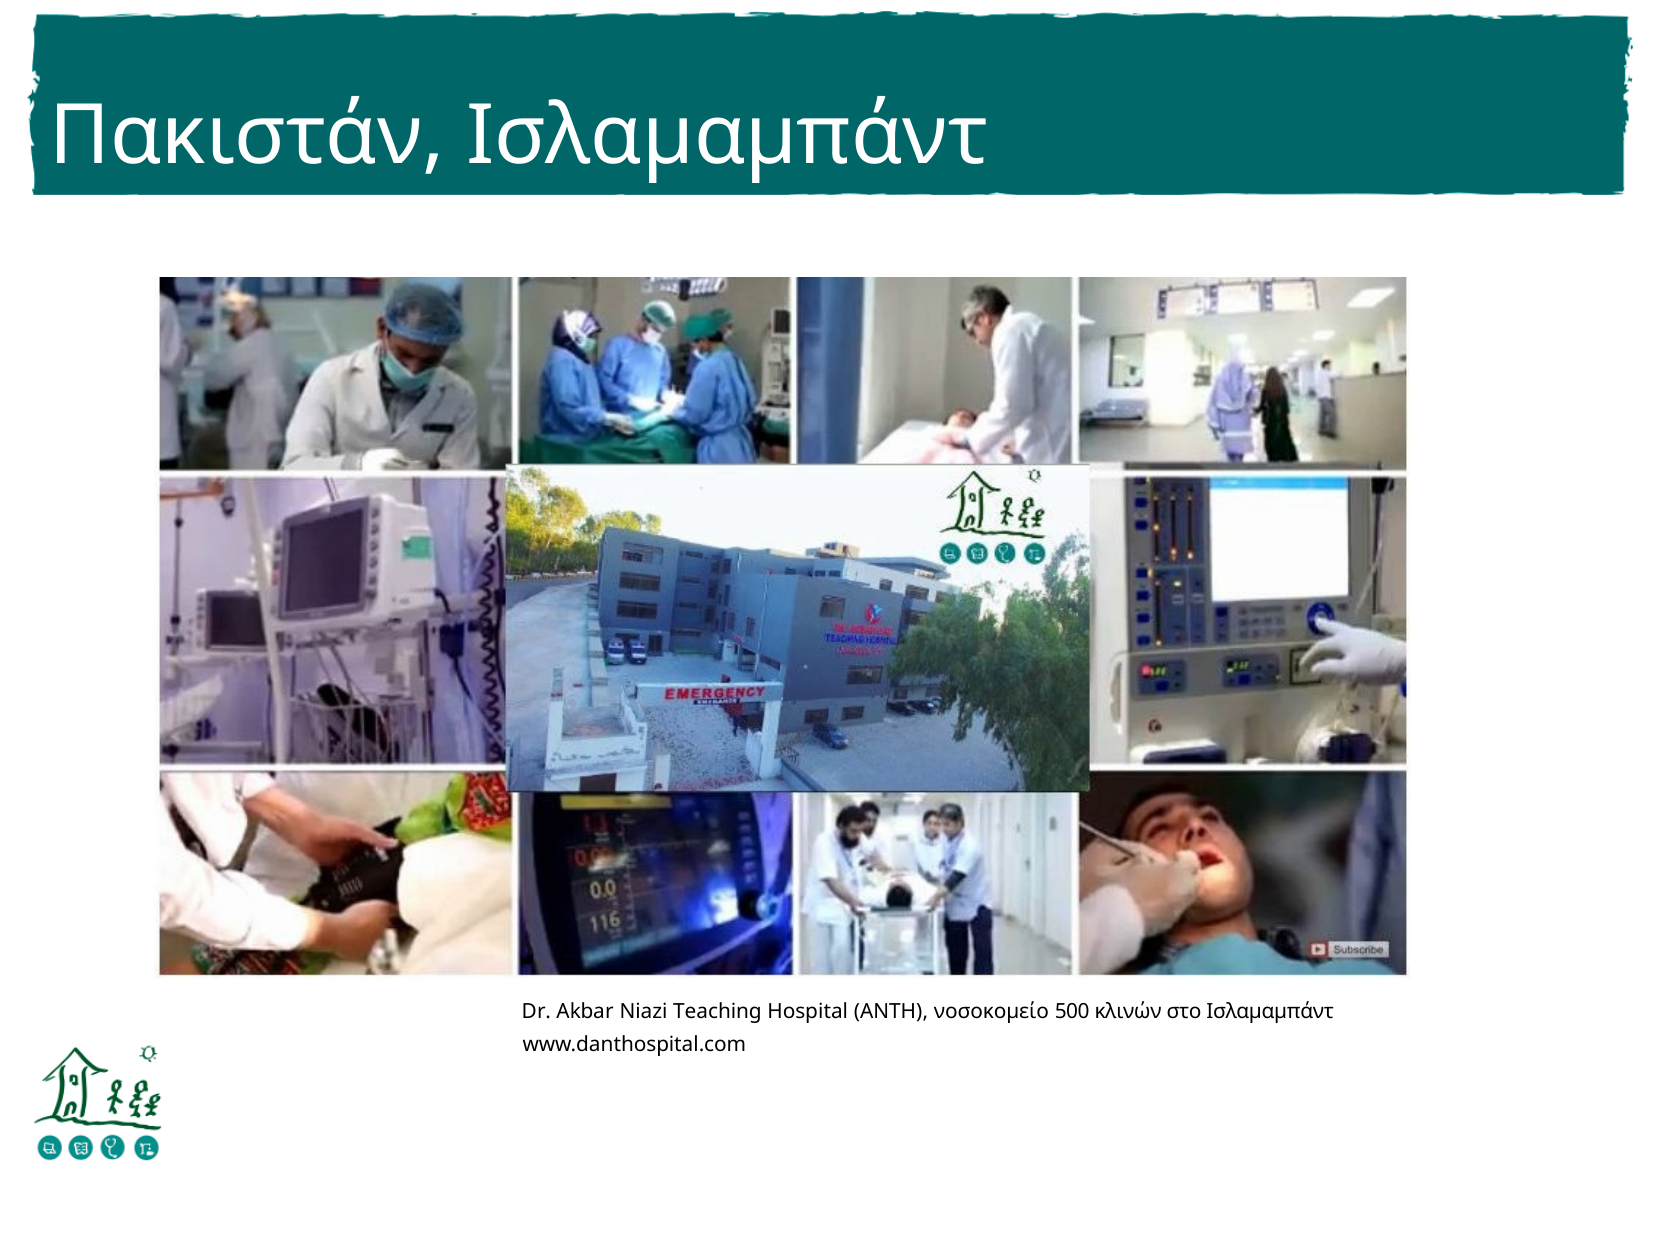

# Πακιστάν, Ισλαμαμπάντ
Dr. Akbar Niazi Teaching Hospital (ANTH), νοσοκομείο 500 κλινών στο Ισλαμαμπάντ
www.danthospital.com